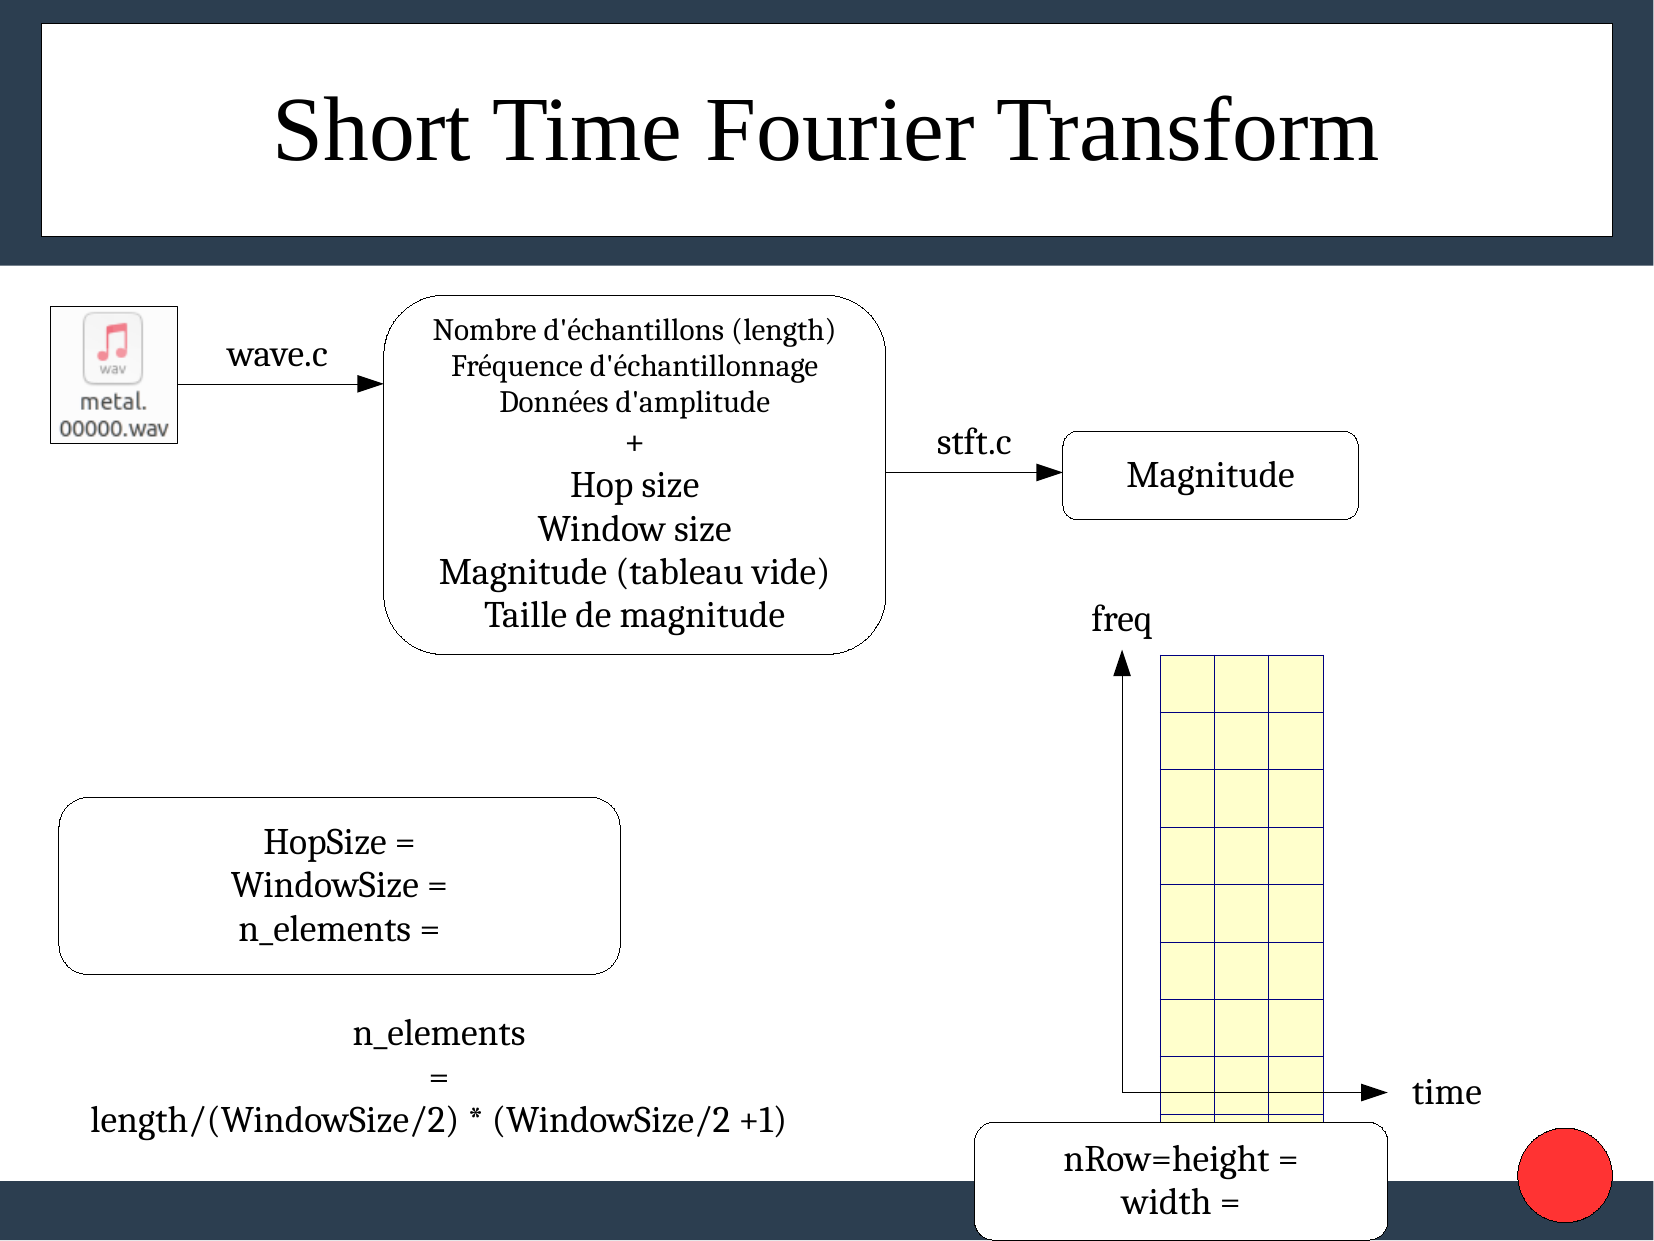

Short Time Fourier Transform
Nombre d'échantillons (length)
Fréquence d'échantillonnage
Données d'amplitude
+
Hop size
Window size
Magnitude (tableau vide)
Taille de magnitude
wave.c
stft.c
Magnitude
| | | |
| --- | --- | --- |
| | | |
| | | |
| | | |
freq
| | | |
| --- | --- | --- |
| | | |
| | | |
| | | |
| | | |
| | | |
| | | |
| | | |
| | | |
| | | |
| | | |
| | | |
| | | |
| | | |
| | | |
HopSize =
WindowSize =
n_elements =
n_elements
=
length/(WindowSize/2) * (WindowSize/2 +1)
time
nRow=height =
width =